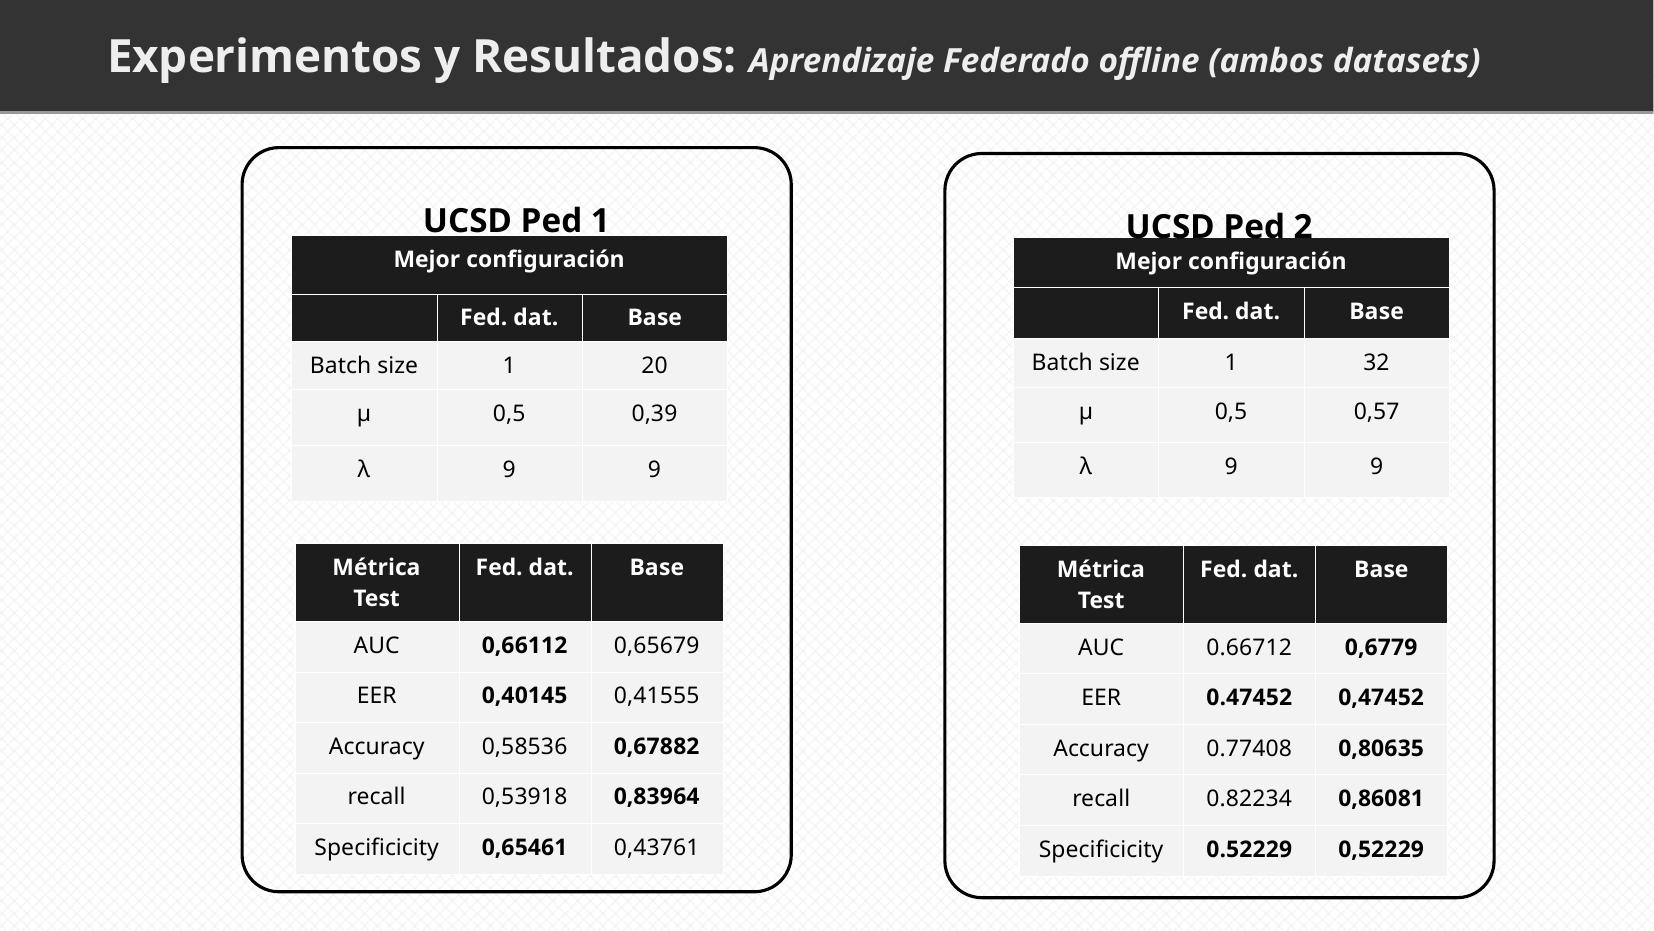

Experimentos y Resultados: Aprendizaje Federado offline (ambos datasets)
UCSD Ped 1
UCSD Ped 2
| Mejor configuración | | |
| --- | --- | --- |
| | Fed. dat. | Base |
| Batch size | 1 | 20 |
| μ | 0,5 | 0,39 |
| λ | 9 | 9 |
| Mejor configuración | | |
| --- | --- | --- |
| | Fed. dat. | Base |
| Batch size | 1 | 32 |
| μ | 0,5 | 0,57 |
| λ | 9 | 9 |
| Métrica Test | Fed. dat. | Base |
| --- | --- | --- |
| AUC | 0,66112 | 0,65679 |
| EER | 0,40145 | 0,41555 |
| Accuracy | 0,58536 | 0,67882 |
| recall | 0,53918 | 0,83964 |
| Specificicity | 0,65461 | 0,43761 |
| Métrica Test | Fed. dat. | Base |
| --- | --- | --- |
| AUC | 0.66712 | 0,6779 |
| EER | 0.47452 | 0,47452 |
| Accuracy | 0.77408 | 0,80635 |
| recall | 0.82234 | 0,86081 |
| Specificicity | 0.52229 | 0,52229 |